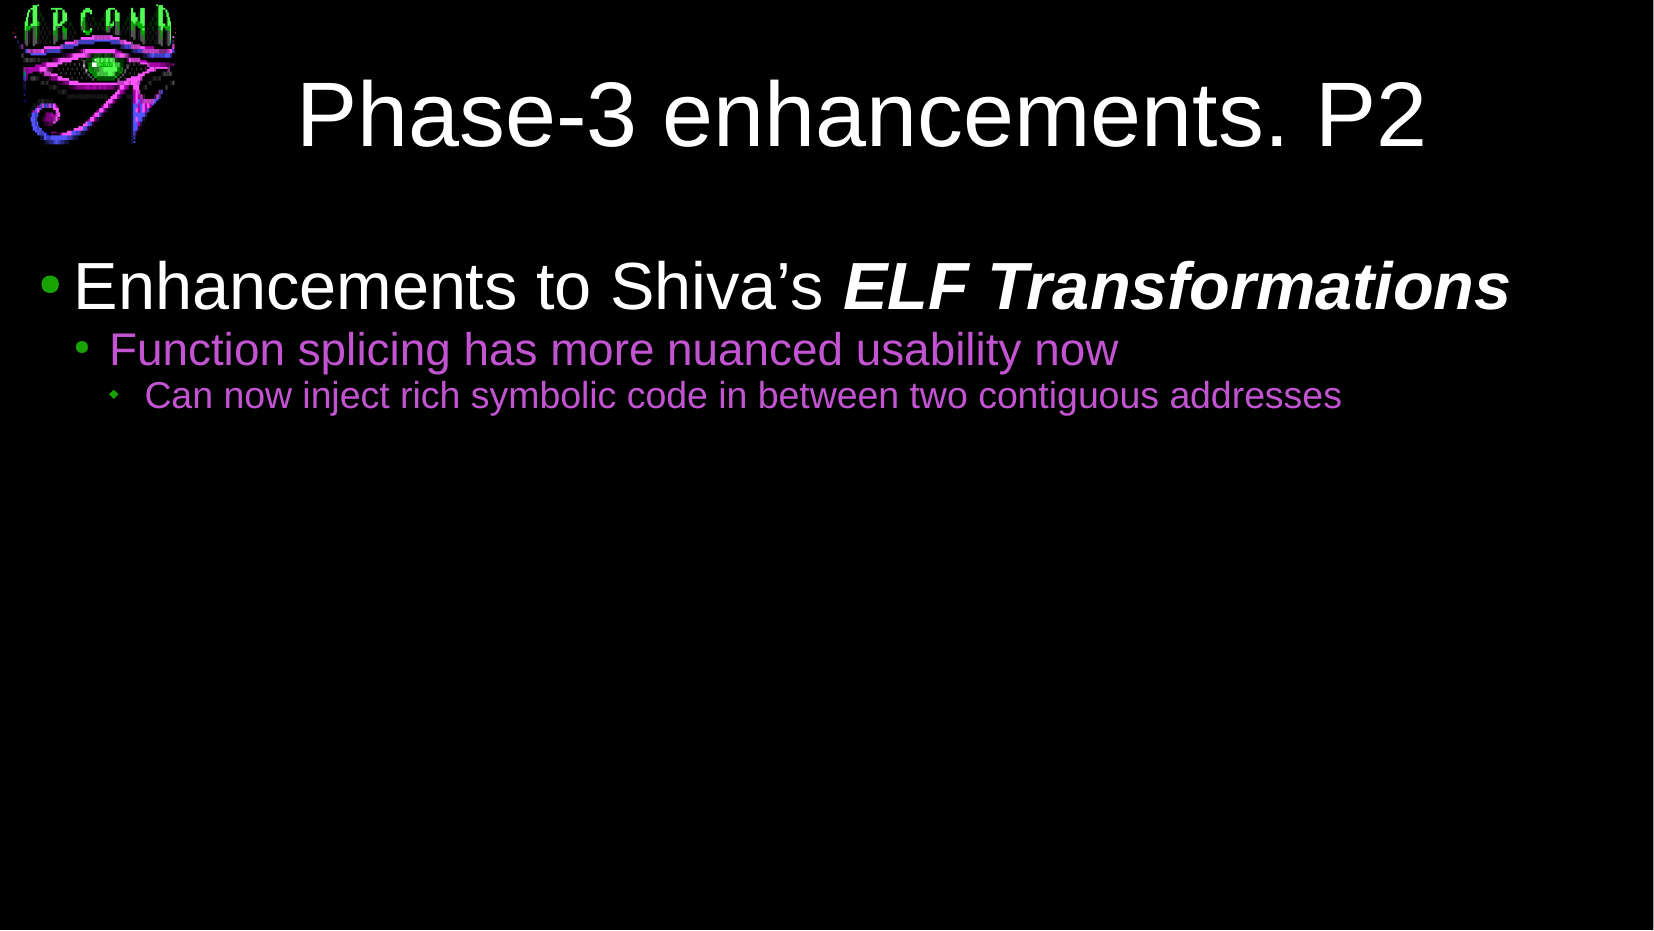

# Phase-3 enhancements. P2
Enhancements to Shiva’s ELF Transformations
Function splicing has more nuanced usability now
Can now inject rich symbolic code in between two contiguous addresses